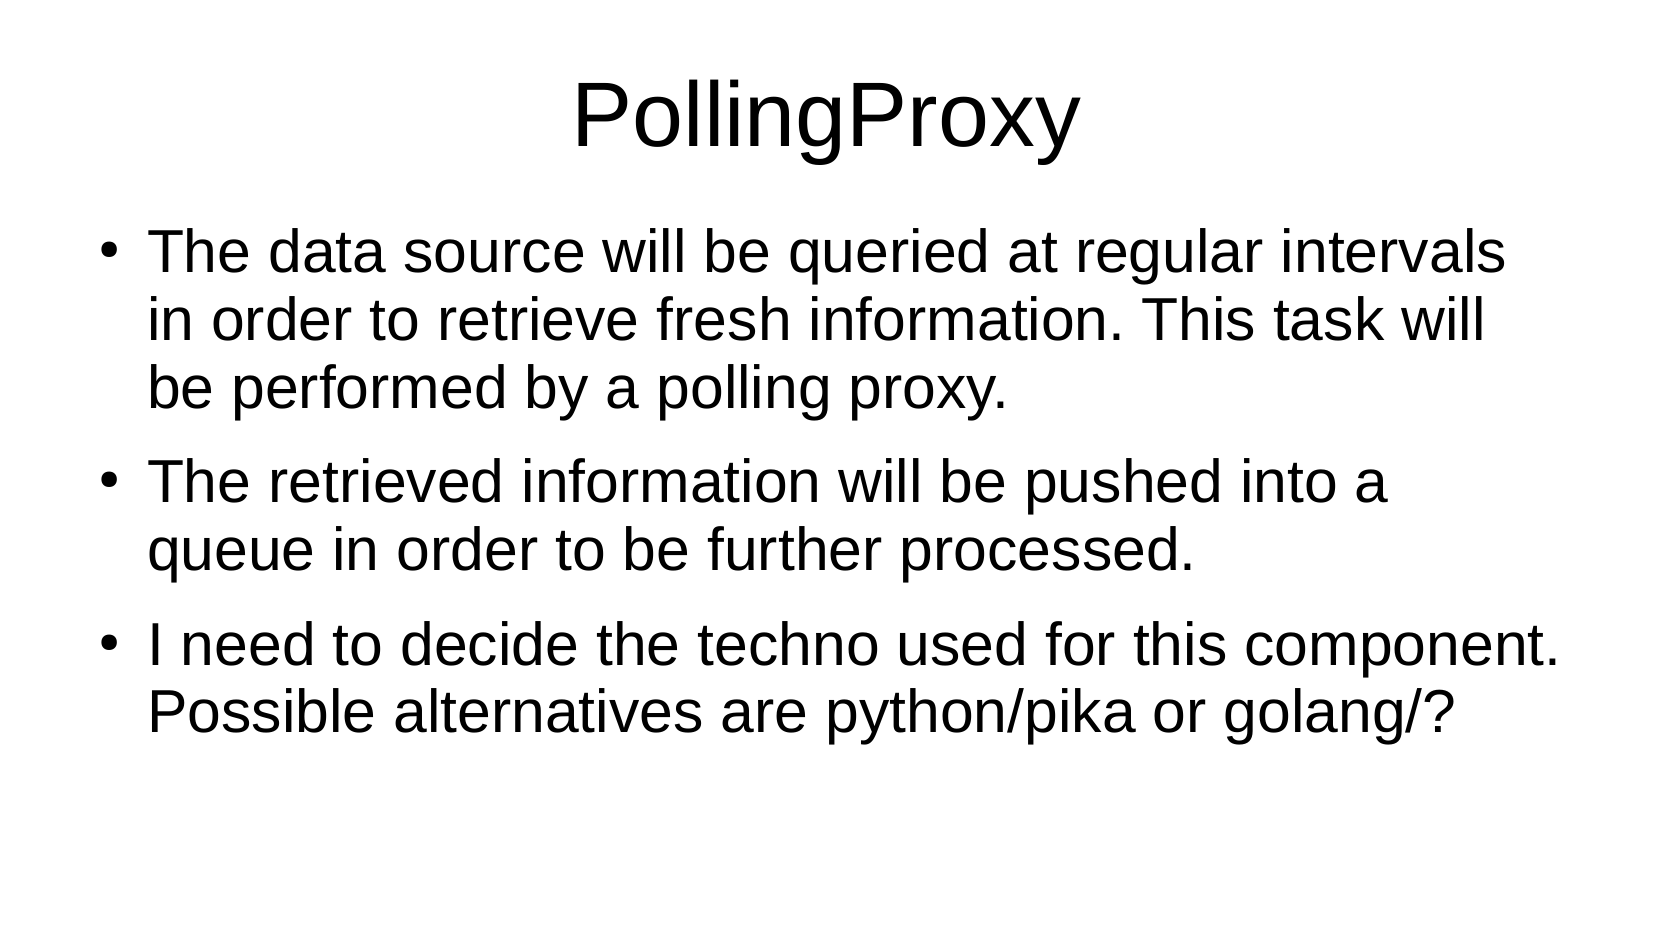

# PollingProxy
The data source will be queried at regular intervals in order to retrieve fresh information. This task will be performed by a polling proxy.
The retrieved information will be pushed into a queue in order to be further processed.
I need to decide the techno used for this component. Possible alternatives are python/pika or golang/?